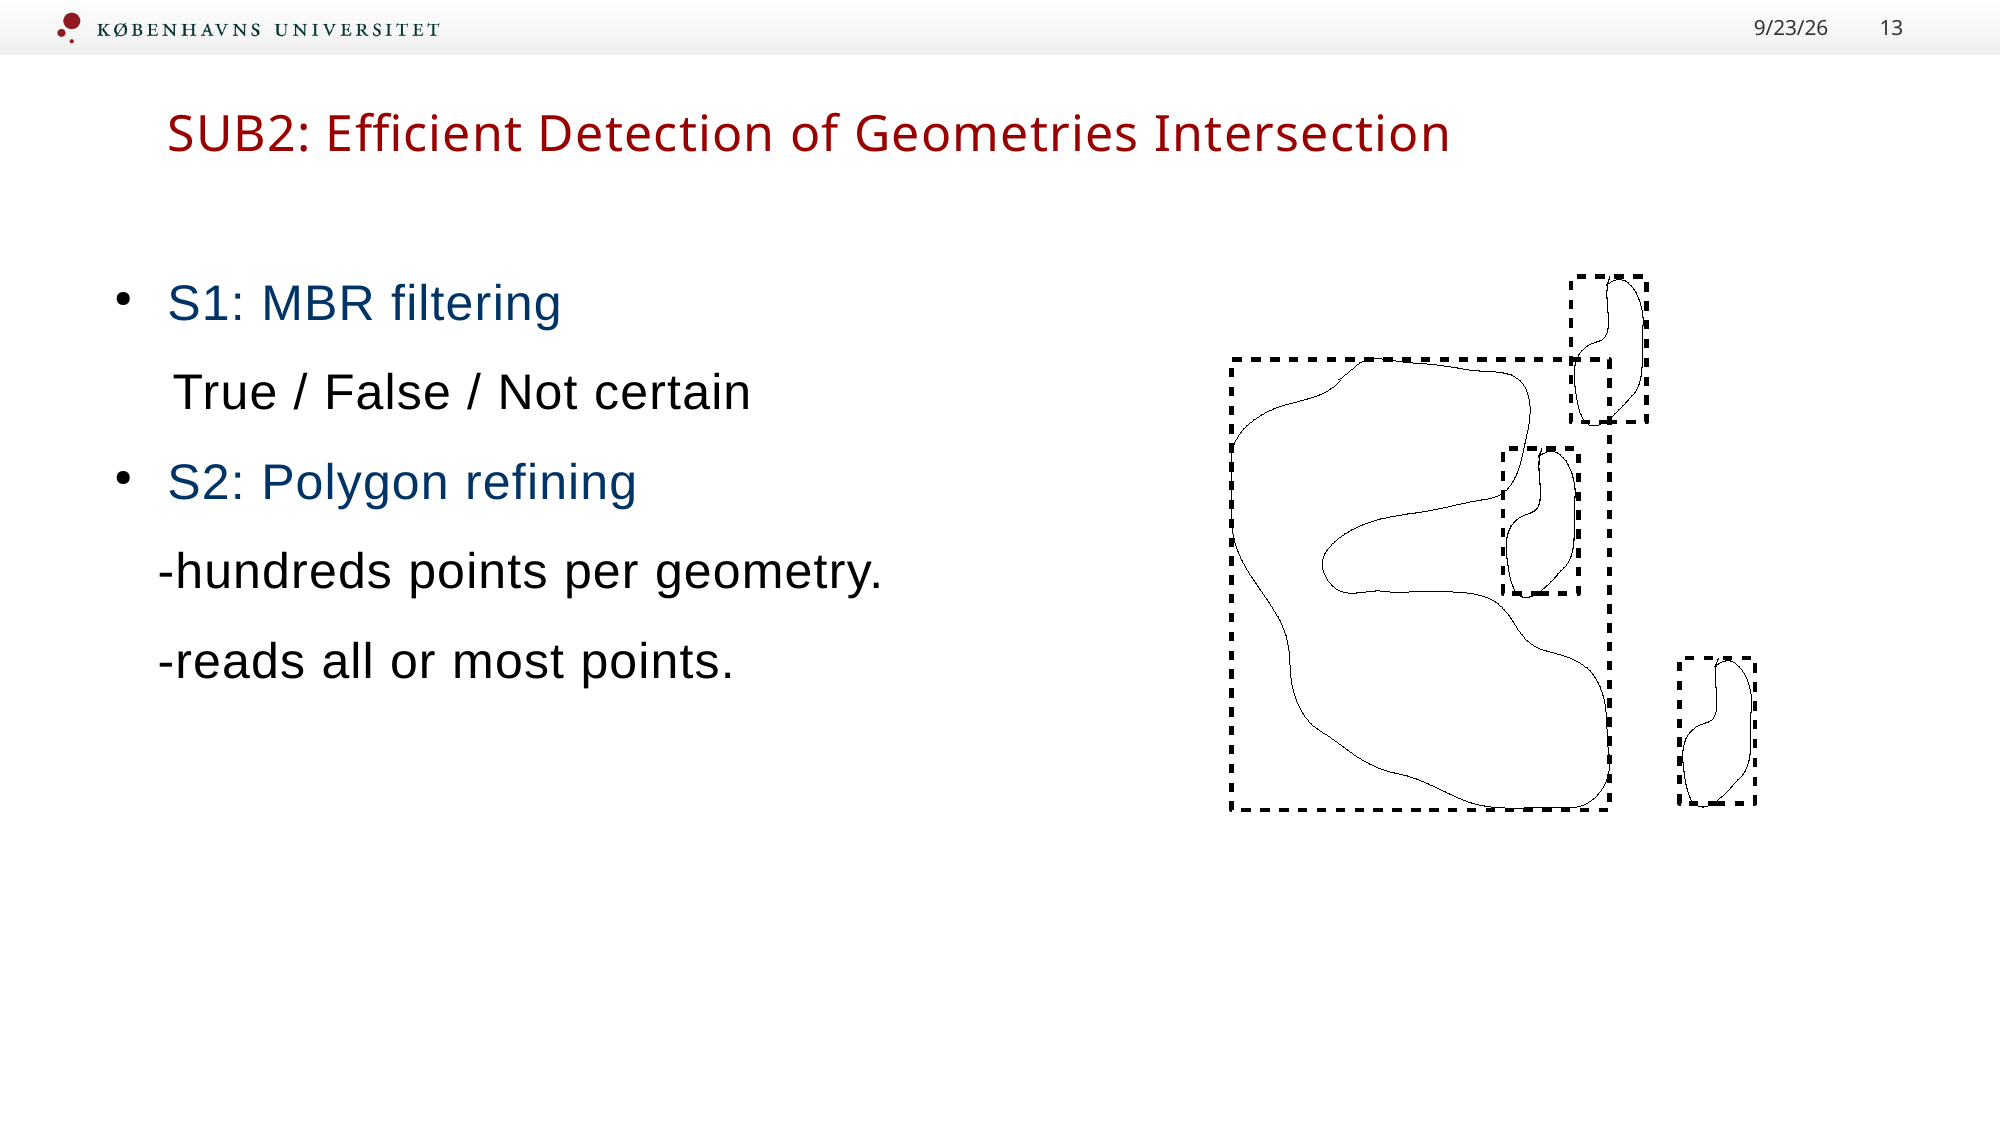

#
SUB2: Efficient Detection of Geometries Intersection
S1: MBR filtering
 True / False / Not certain
S2: Polygon refining
 -hundreds points per geometry.
 -reads all or most points.